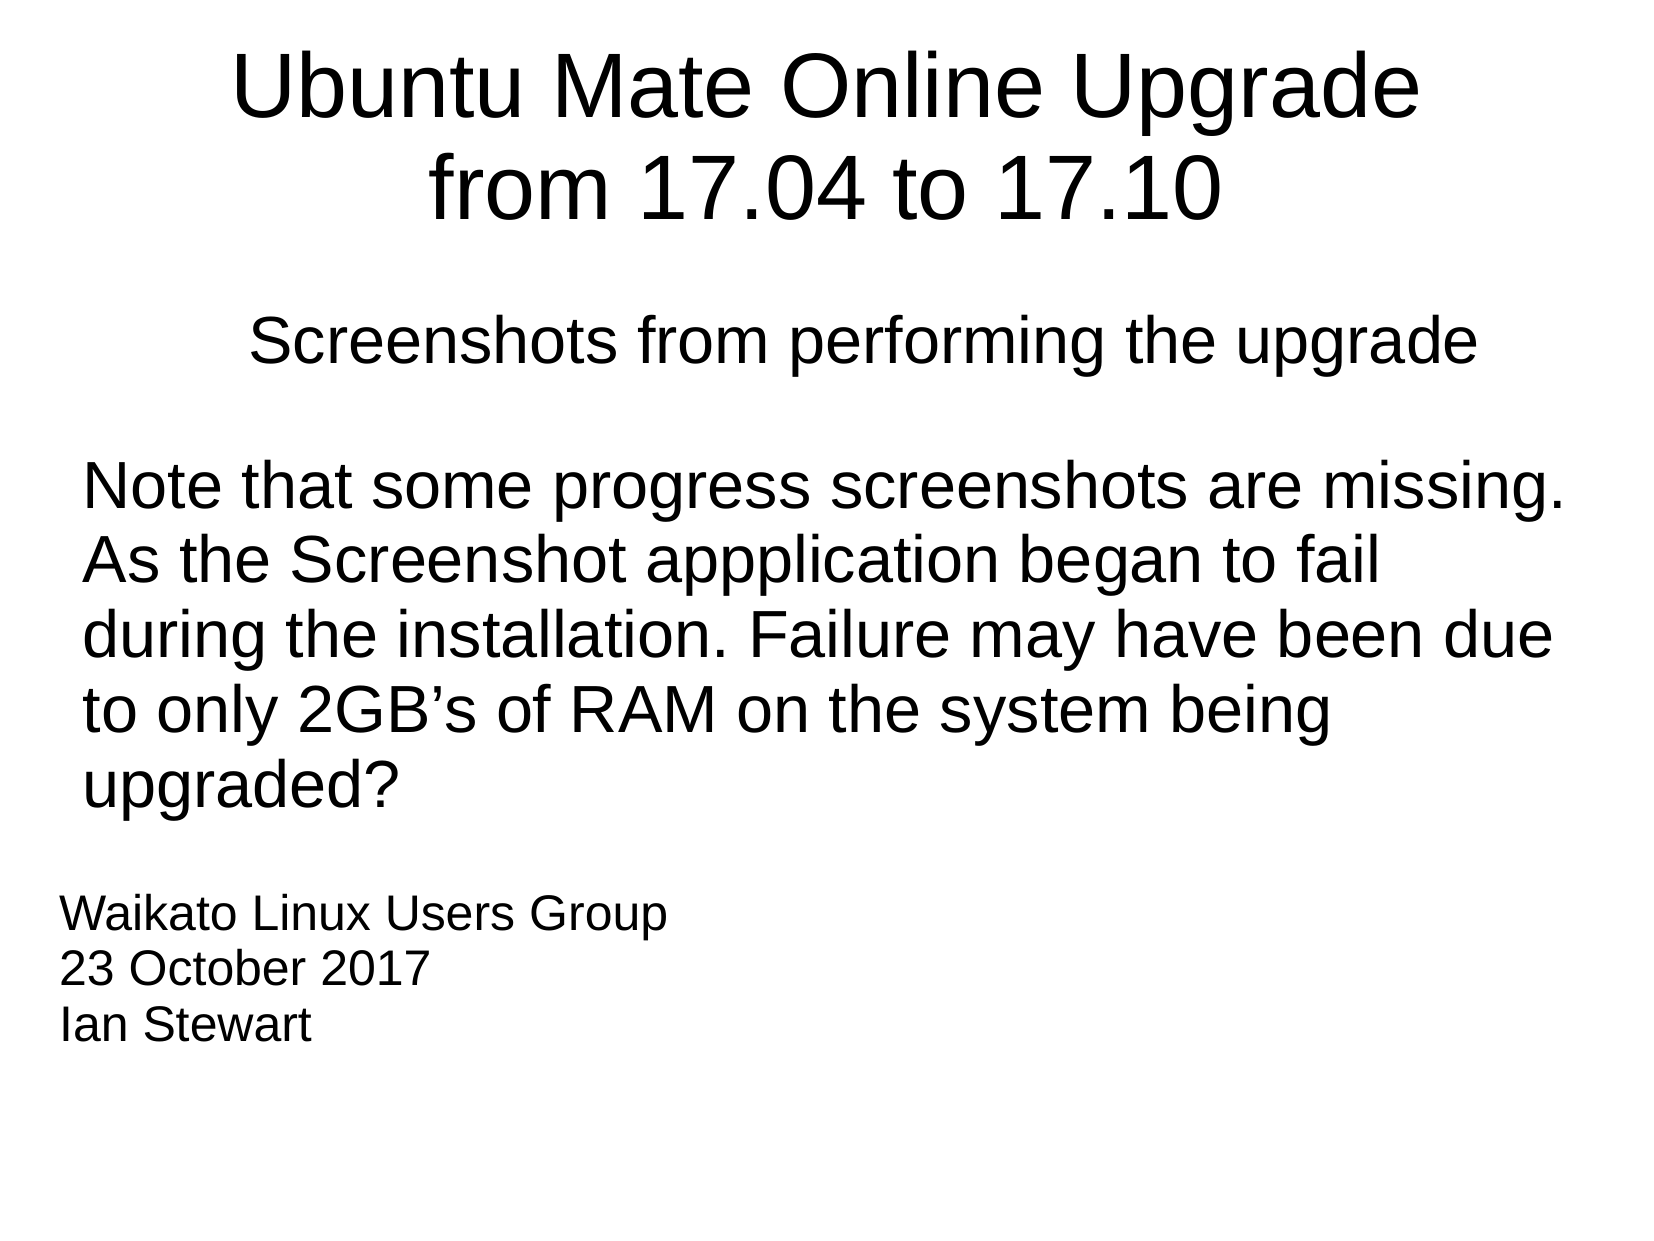

# Ubuntu Mate Online Upgrade from 17.04 to 17.10
Screenshots from performing the upgrade
Note that some progress screenshots are missing. As the Screenshot appplication began to fail during the installation. Failure may have been due to only 2GB’s of RAM on the system being upgraded?
Waikato Linux Users Group
23 October 2017
Ian Stewart